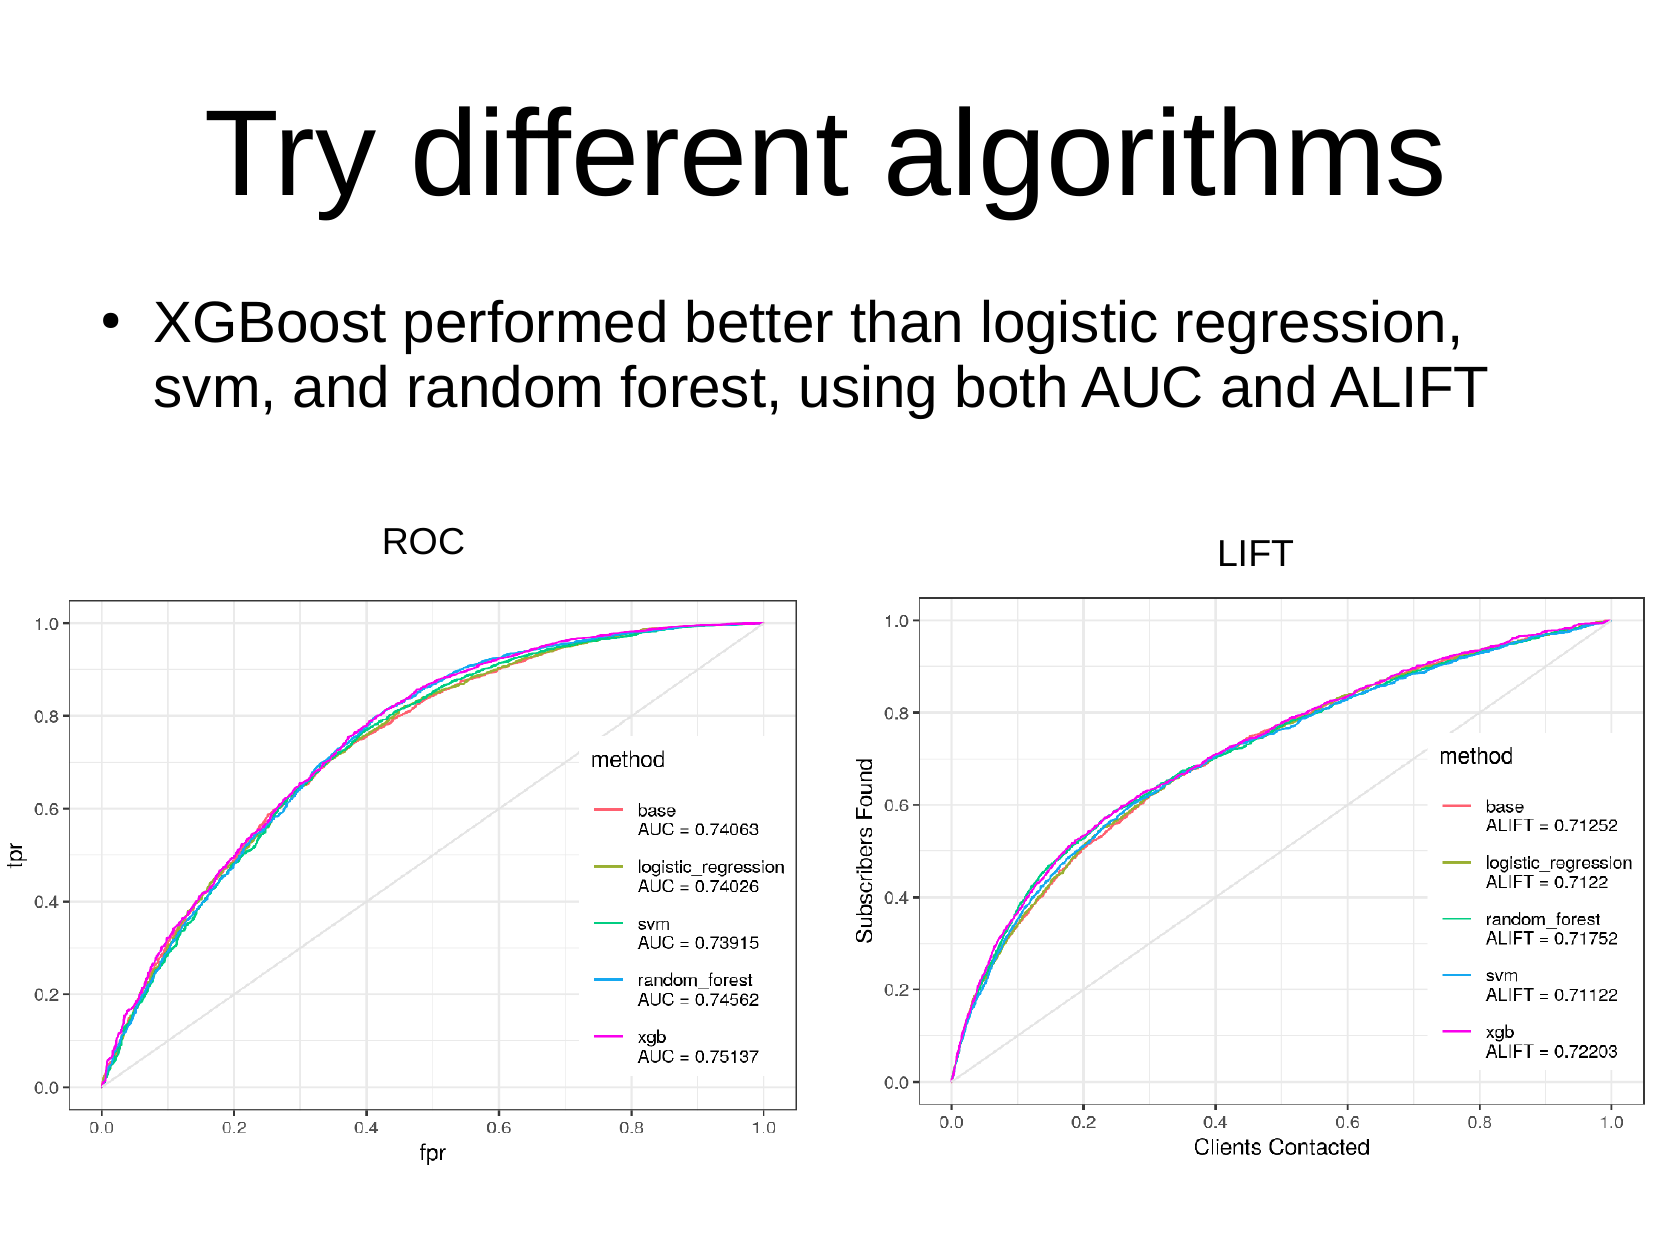

# Try different algorithms
XGBoost performed better than logistic regression, svm, and random forest, using both AUC and ALIFT
ROC
LIFT